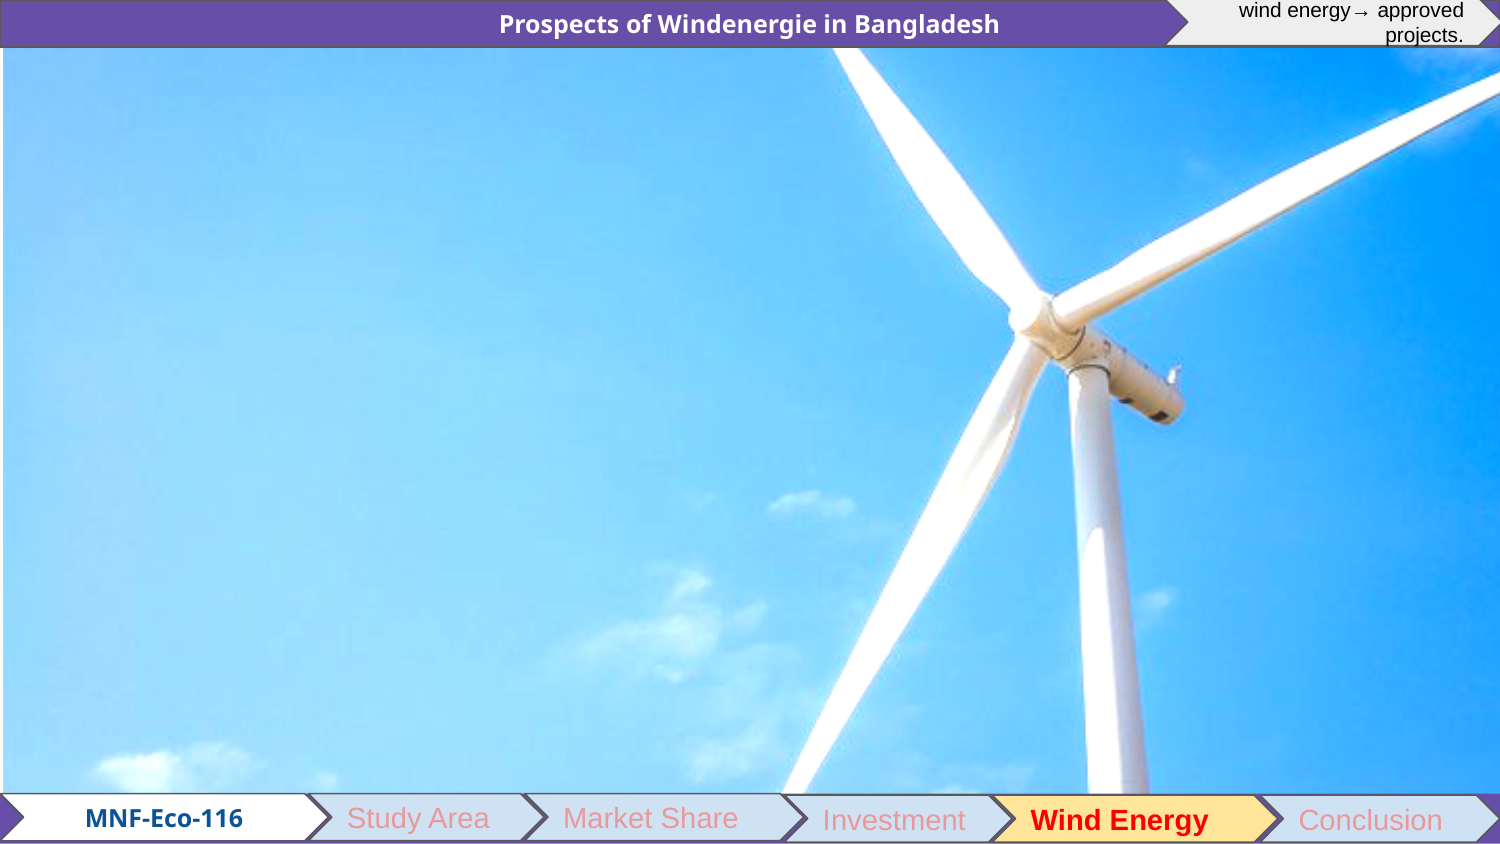

Prospects of Windenergie in Bangladesh
wind energy→ approved projects.
Study Area
Market Share
MNF-Eco-116
Investment
Wind Energy
Conclusion